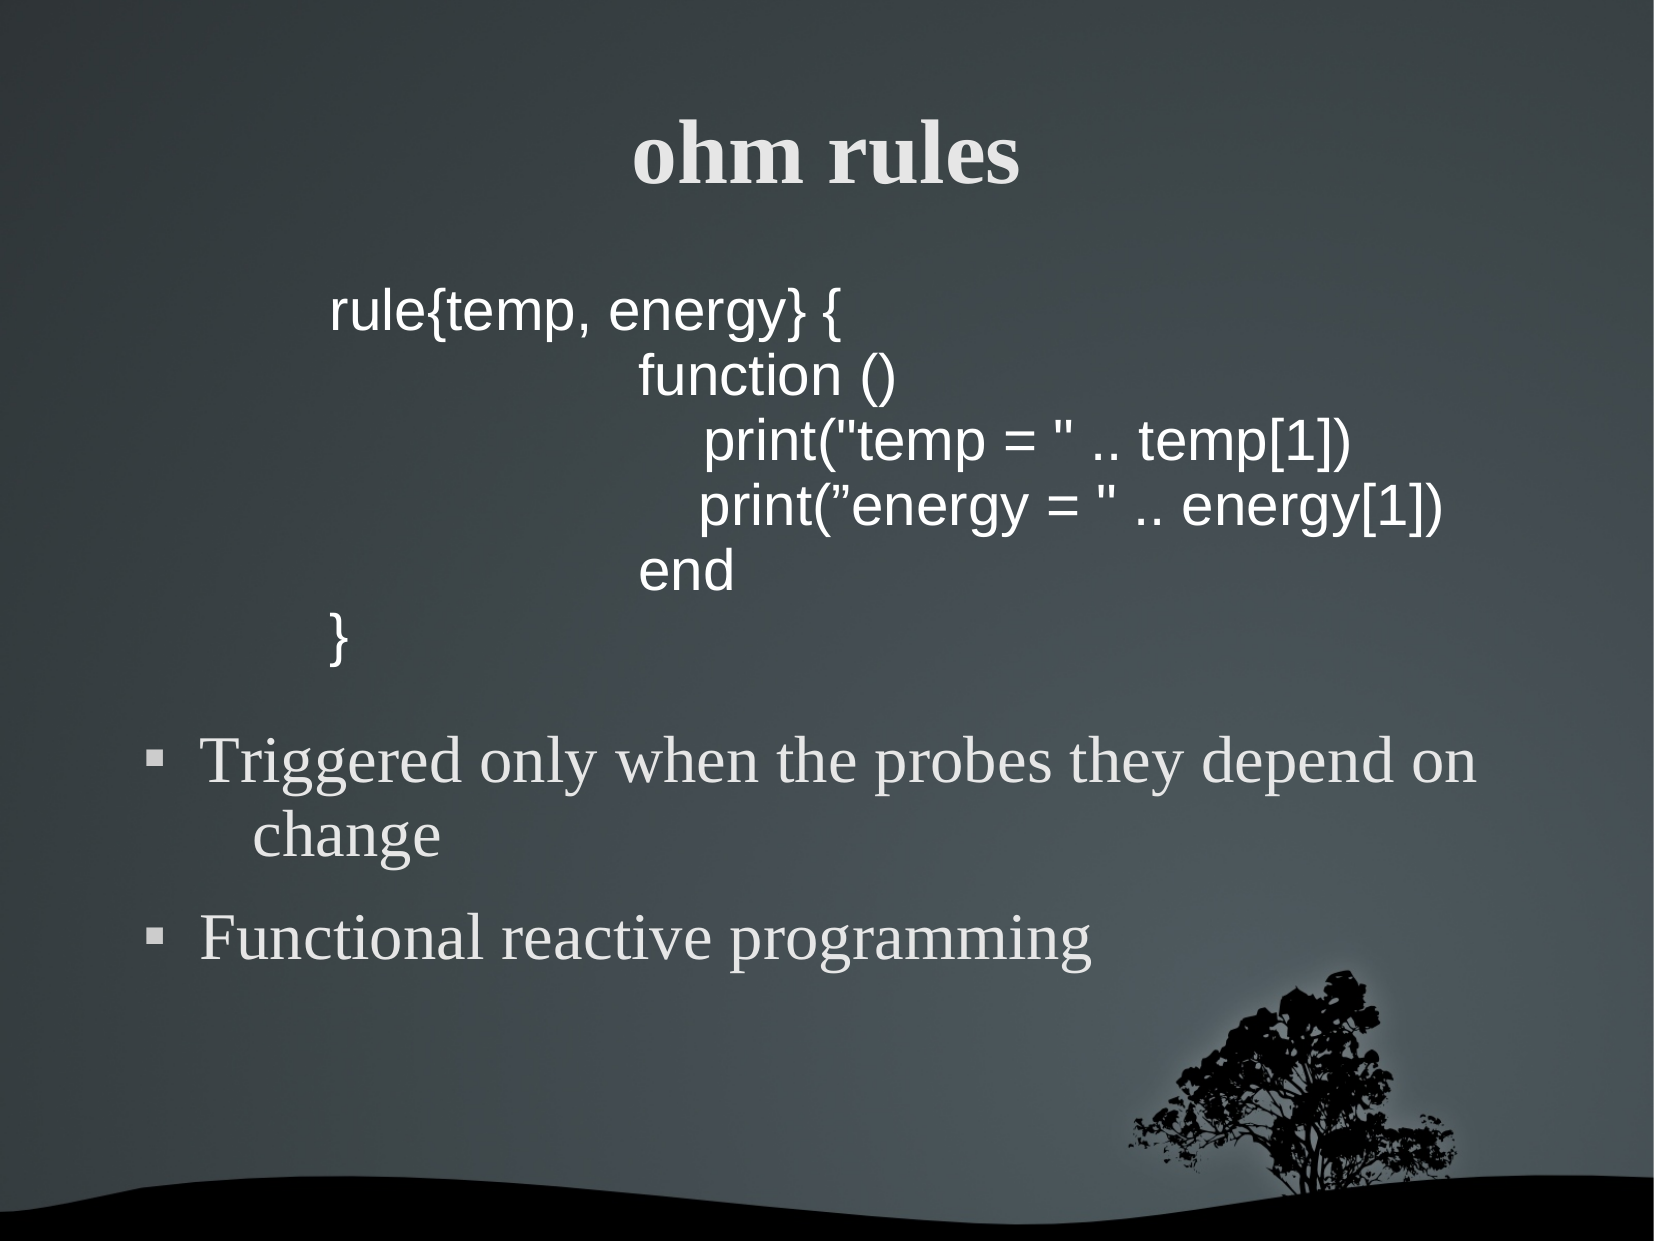

# ohm rules
rule{temp, energy} {
 function ()
 print("temp = " .. temp[1])
					print(”energy = " .. energy[1])
 end
}
Triggered only when the probes they depend on change
Functional reactive programming